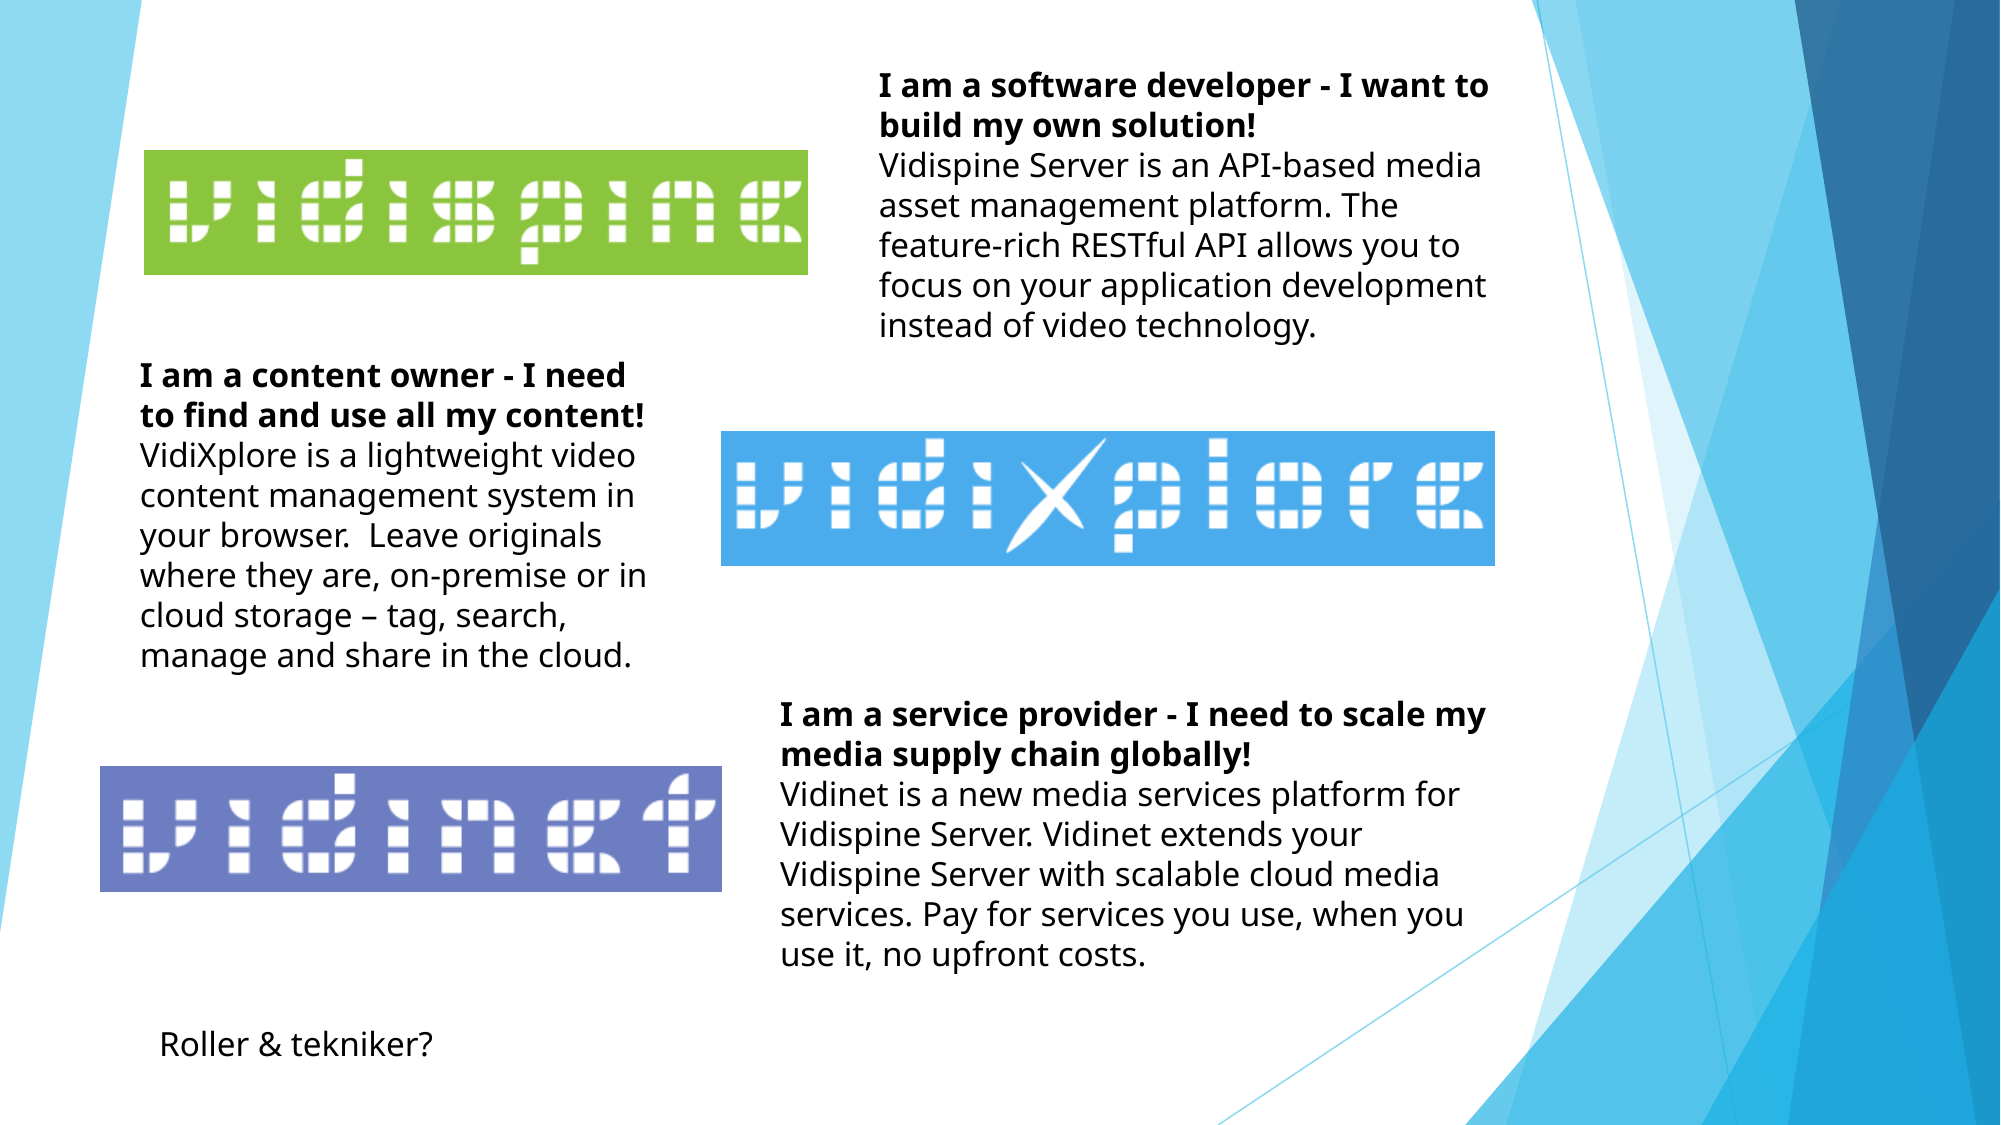

I am a software developer - I want to build my own solution!
Vidispine Server is an API-based media asset management platform. The feature-rich RESTful API allows you to focus on your application development instead of video technology.
I am a content owner - I need to find and use all my content!
VidiXplore is a lightweight video content management system in your browser. Leave originals where they are, on-premise or in cloud storage – tag, search, manage and share in the cloud.
I am a service provider - I need to scale my media supply chain globally!
Vidinet is a new media services platform for Vidispine Server. Vidinet extends your Vidispine Server with scalable cloud media services. Pay for services you use, when you use it, no upfront costs.
Roller & tekniker?